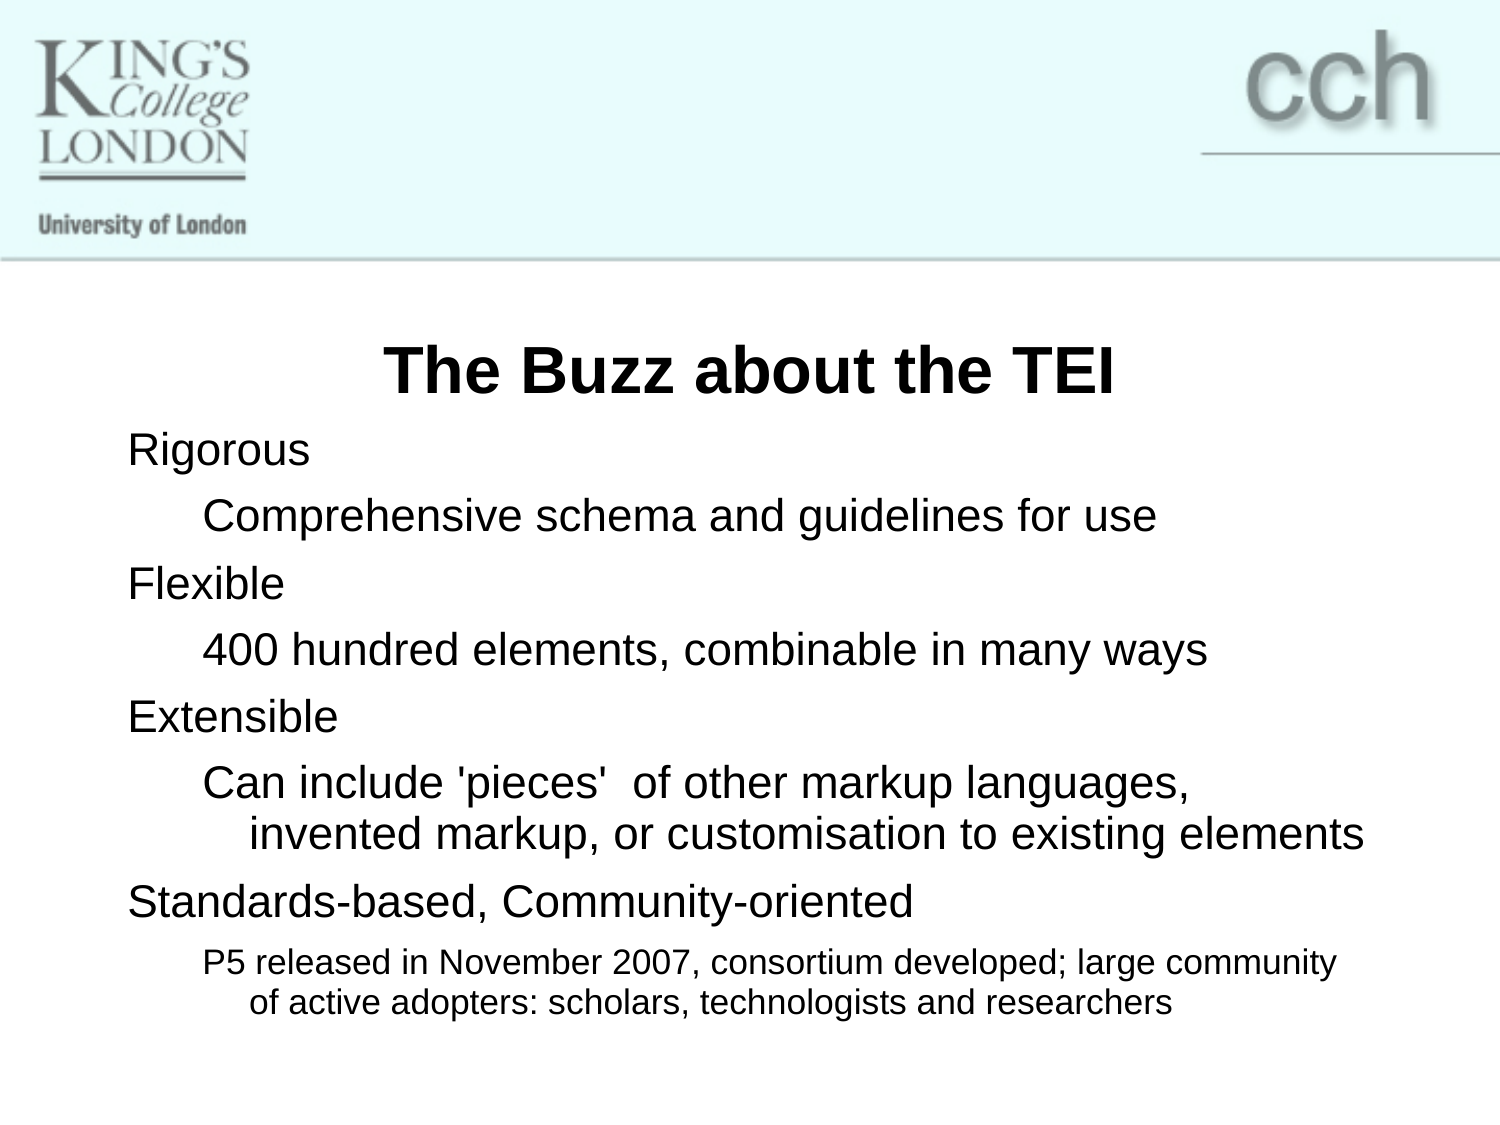

# The Buzz about the TEI
Rigorous
Comprehensive schema and guidelines for use
Flexible
400 hundred elements, combinable in many ways
Extensible
Can include 'pieces' of other markup languages, invented markup, or customisation to existing elements
Standards-based, Community-oriented
P5 released in November 2007, consortium developed; large community of active adopters: scholars, technologists and researchers